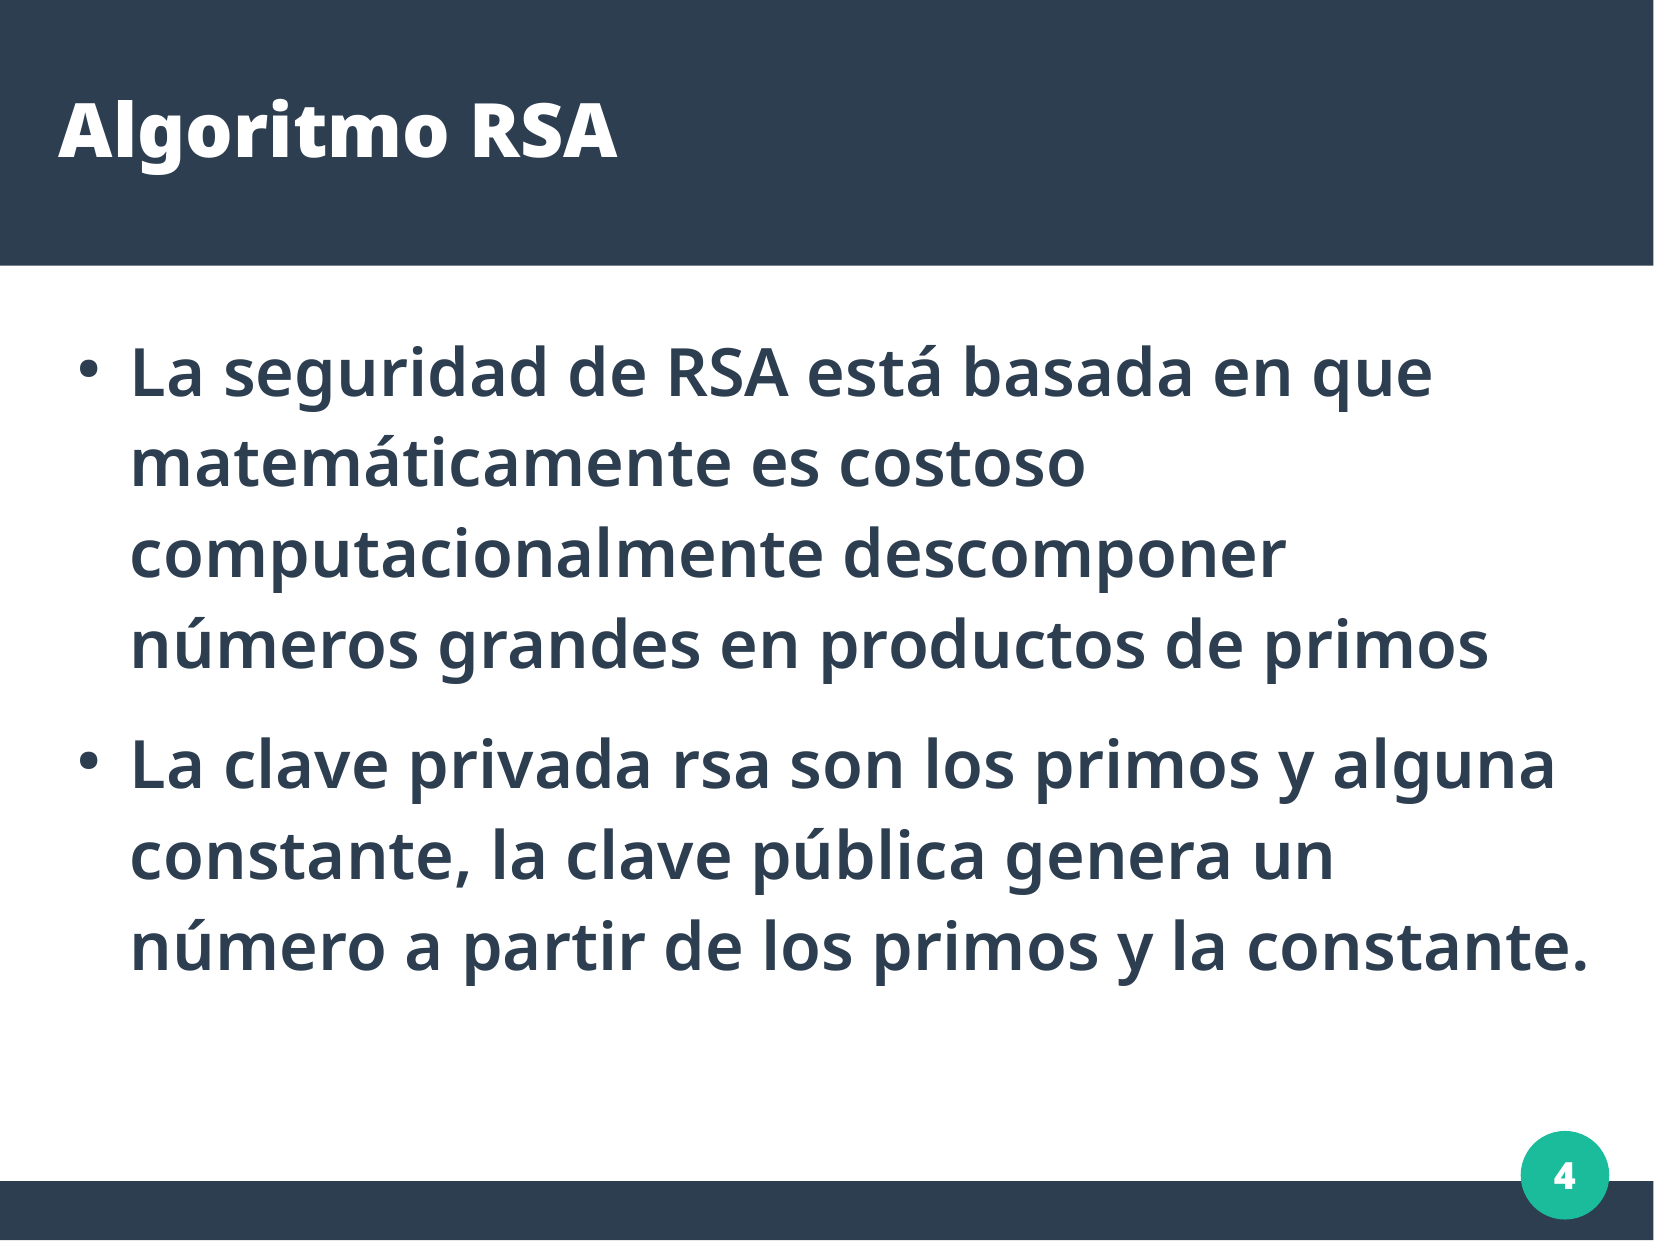

# Algoritmo RSA
La seguridad de RSA está basada en que matemáticamente es costoso computacionalmente descomponer números grandes en productos de primos
La clave privada rsa son los primos y alguna constante, la clave pública genera un número a partir de los primos y la constante.
4